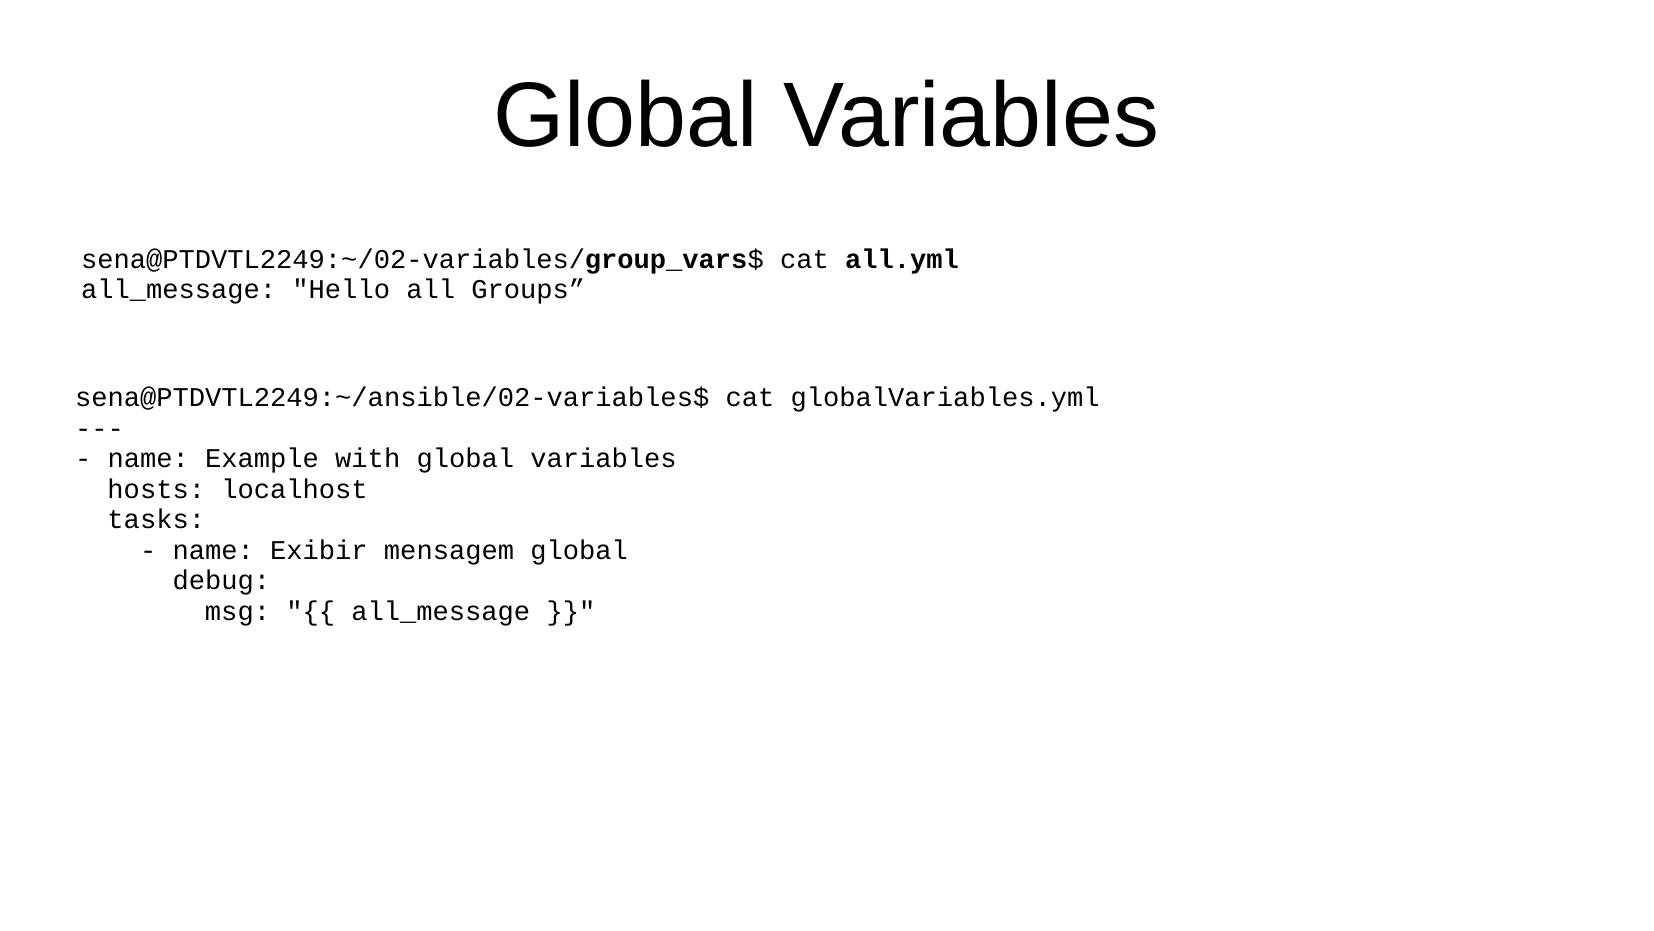

# Global Variables
sena@PTDVTL2249:~/02-variables/group_vars$ cat all.yml
all_message: "Hello all Groups”
sena@PTDVTL2249:~/ansible/02-variables$ cat globalVariables.yml
---
- name: Example with global variables
 hosts: localhost
 tasks:
 - name: Exibir mensagem global
 debug:
 msg: "{{ all_message }}"